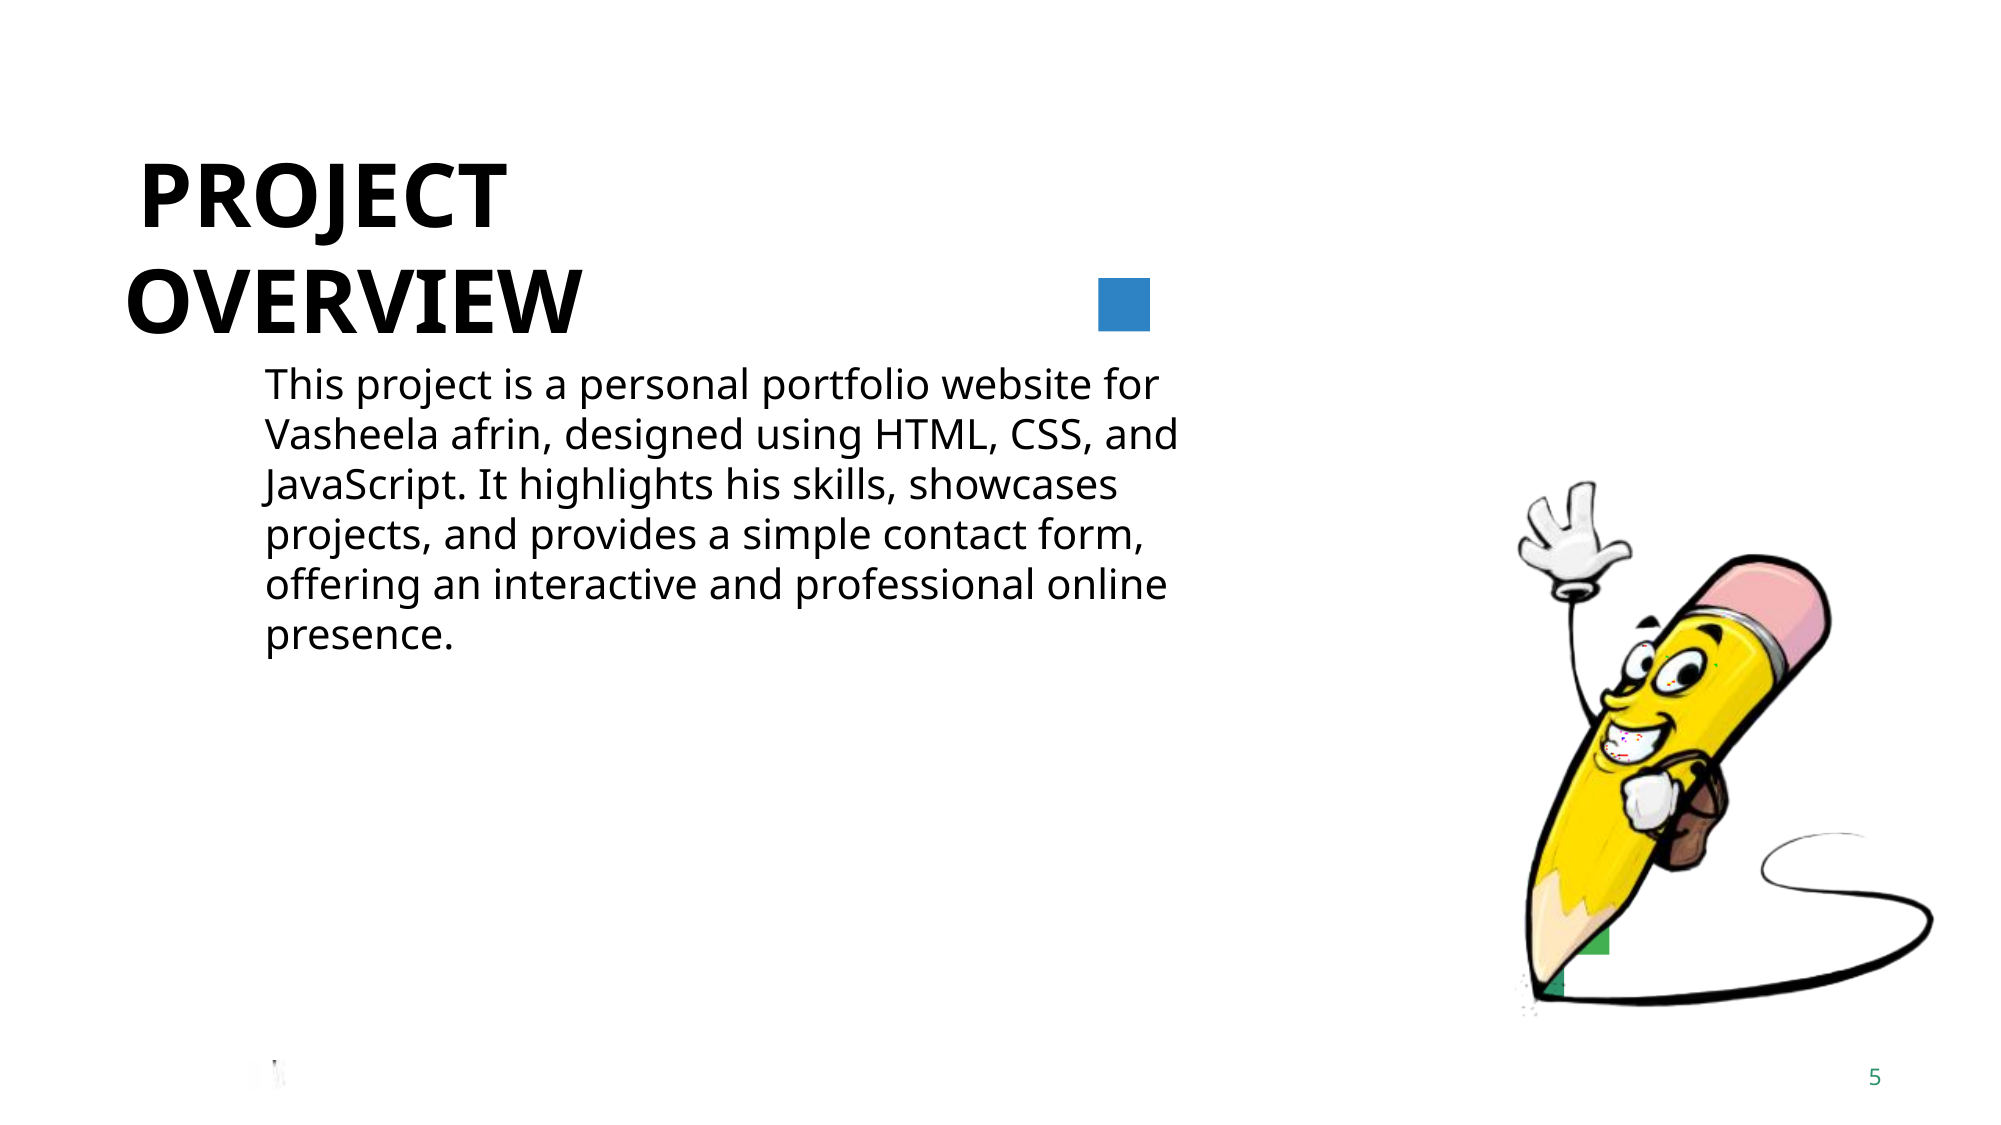

# PROJECT	OVERVIEW
This project is a personal portfolio website for Vasheela afrin, designed using HTML, CSS, and JavaScript. It highlights his skills, showcases projects, and provides a simple contact form, offering an interactive and professional online presence.